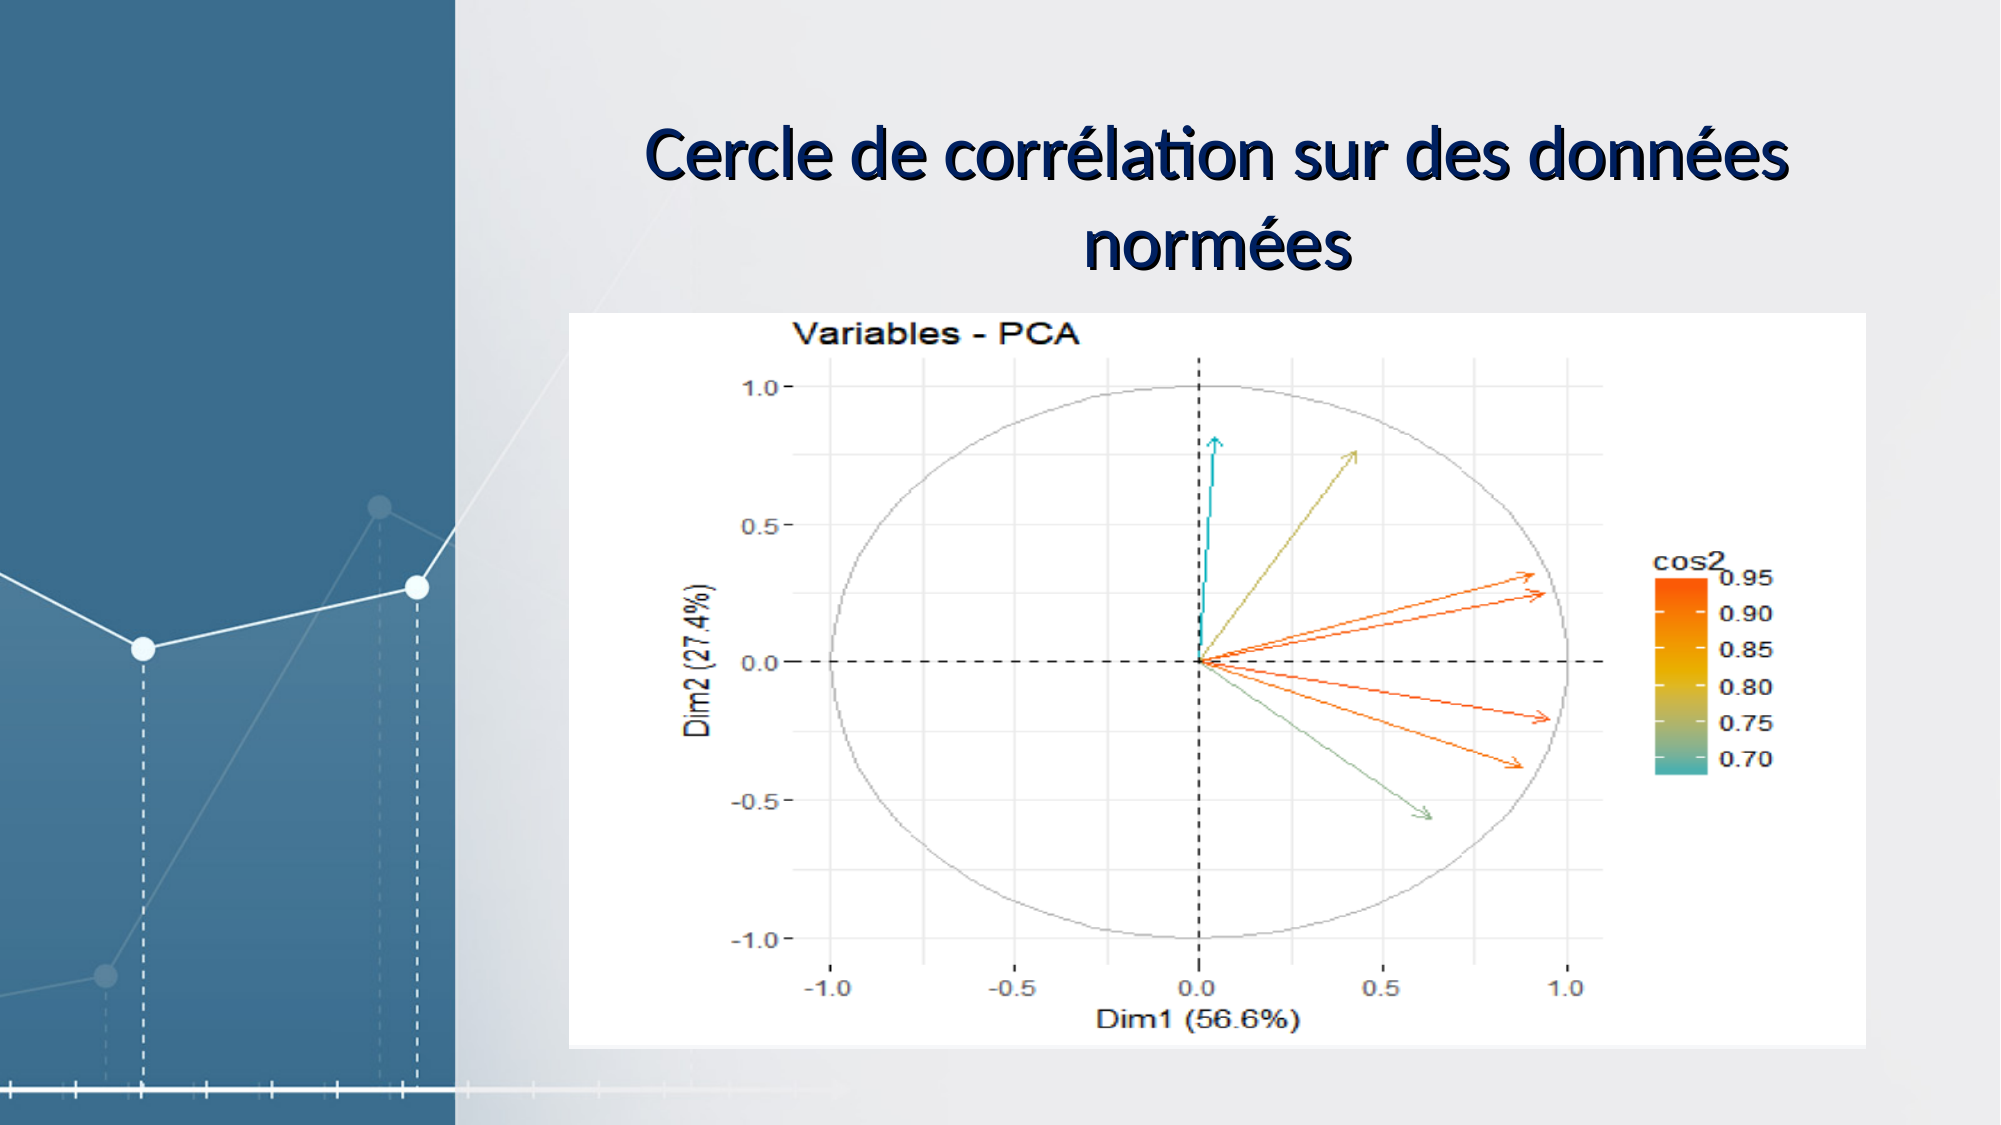

# Cercle de corrélation sur des données normées